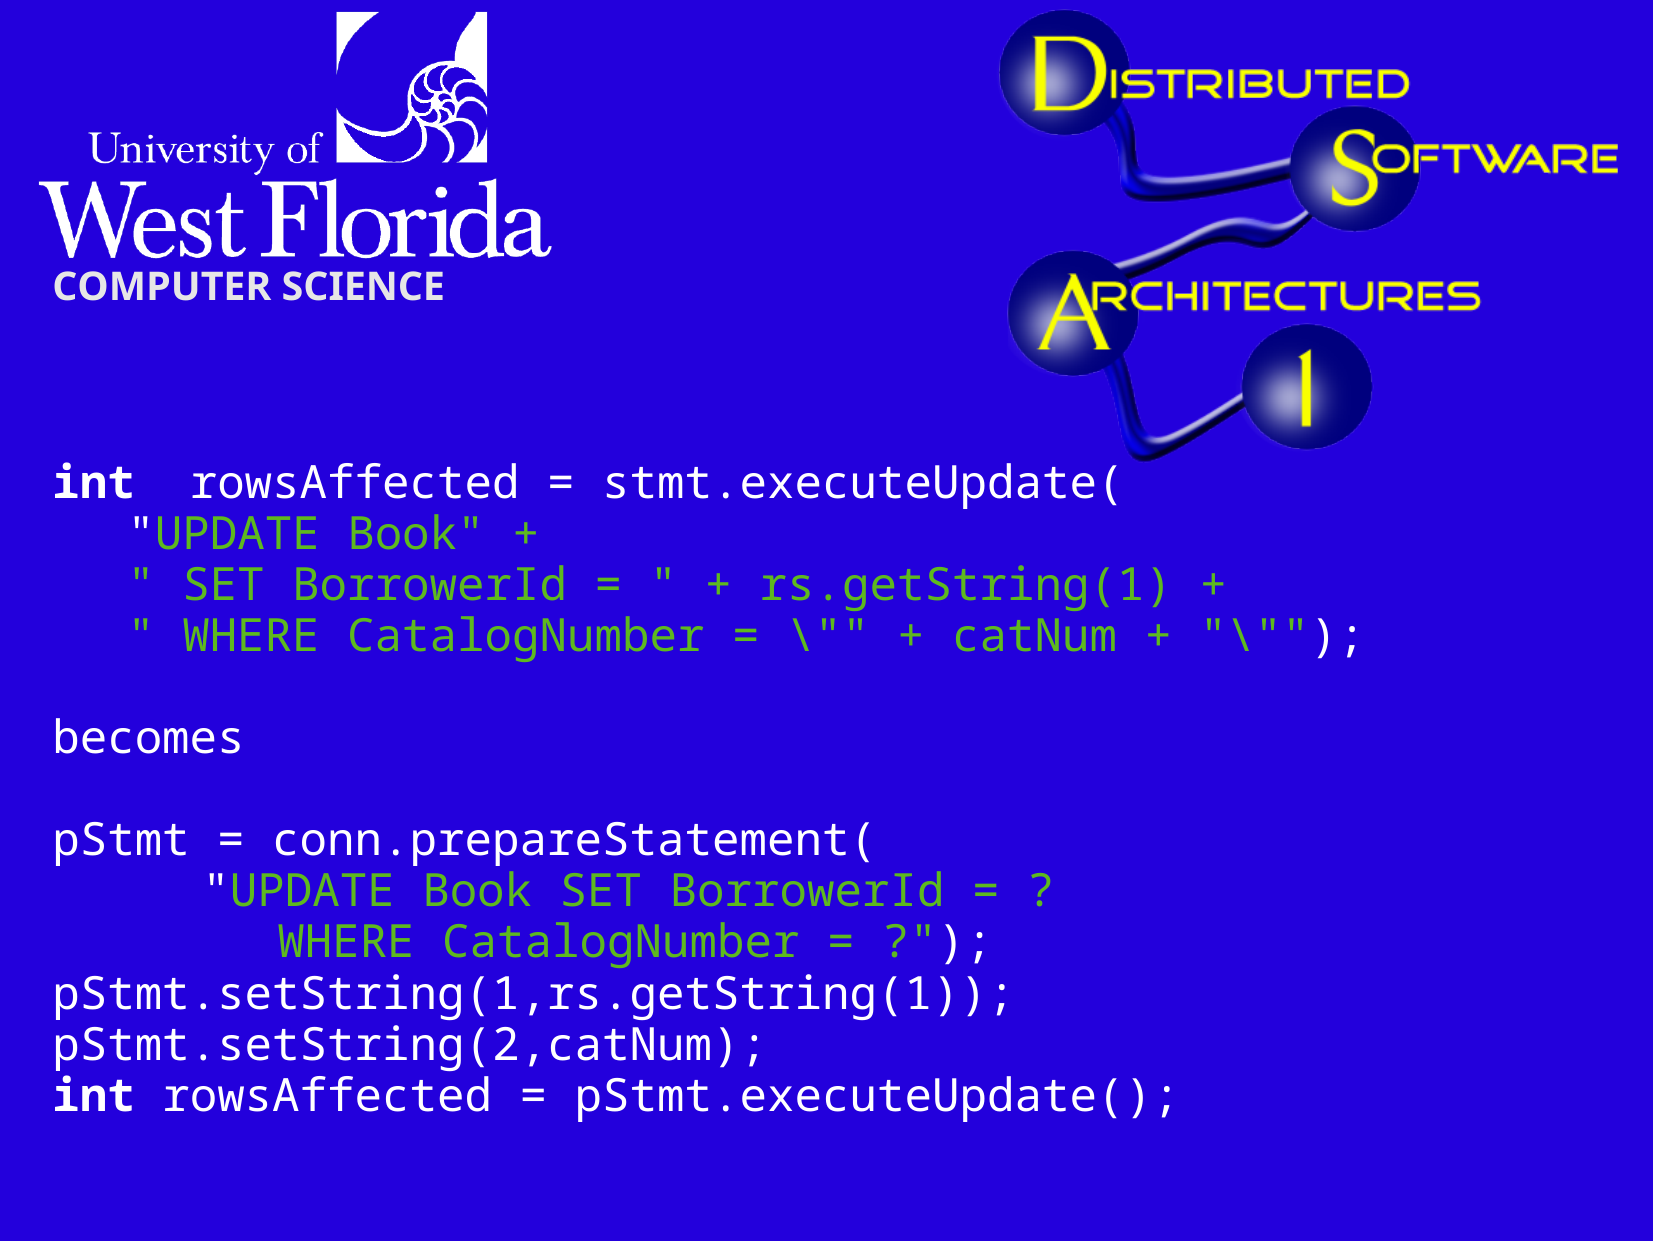

COMPUTER SCIENCE
int rowsAffected = stmt.executeUpdate(
	"UPDATE Book" +
	" SET BorrowerId = " + rs.getString(1) +
	" WHERE CatalogNumber = \"" + catNum + "\"");
becomes
pStmt = conn.prepareStatement(
		"UPDATE Book SET BorrowerId = ?
			WHERE CatalogNumber = ?");
pStmt.setString(1,rs.getString(1));
pStmt.setString(2,catNum);
int rowsAffected = pStmt.executeUpdate();